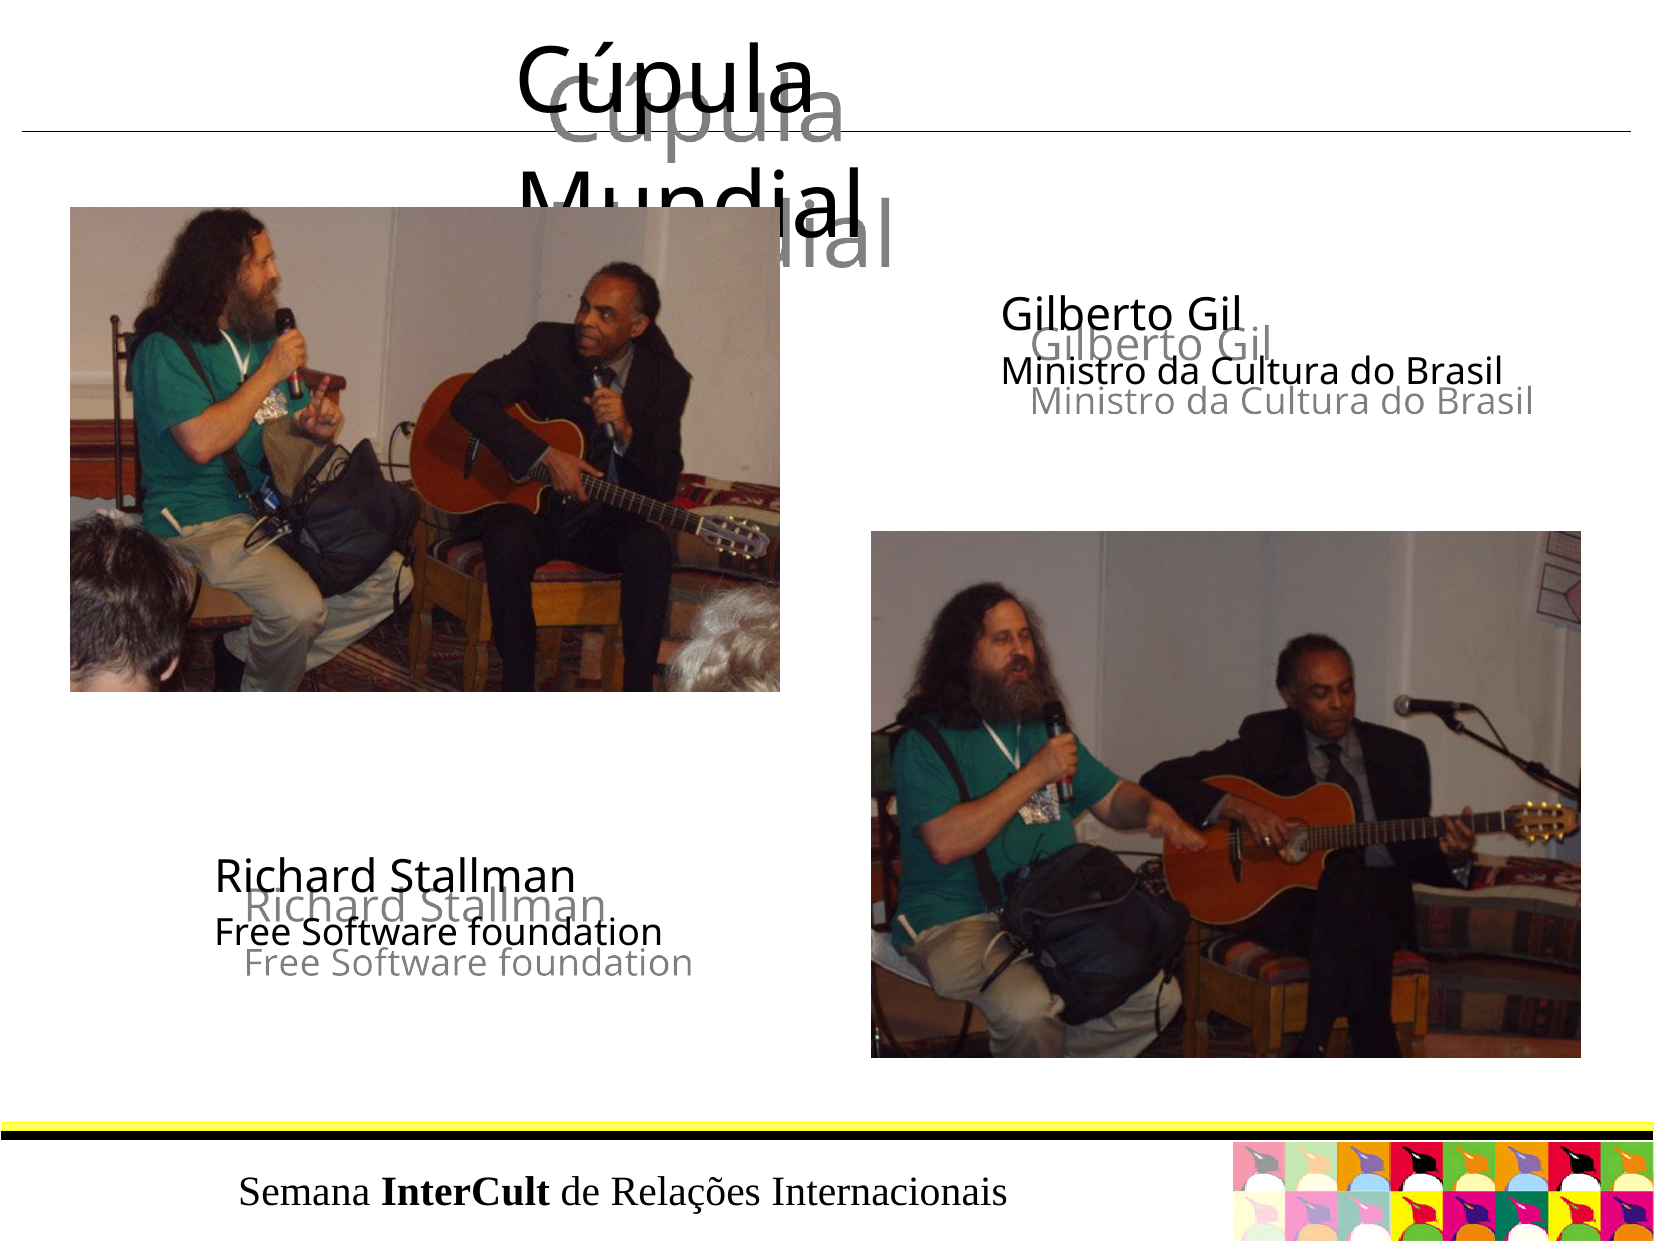

Cúpula Mundial
Gilberto Gil
Ministro da Cultura do Brasil
Richard Stallman
Free Software foundation
Semana InterCult de Relações Internacionais